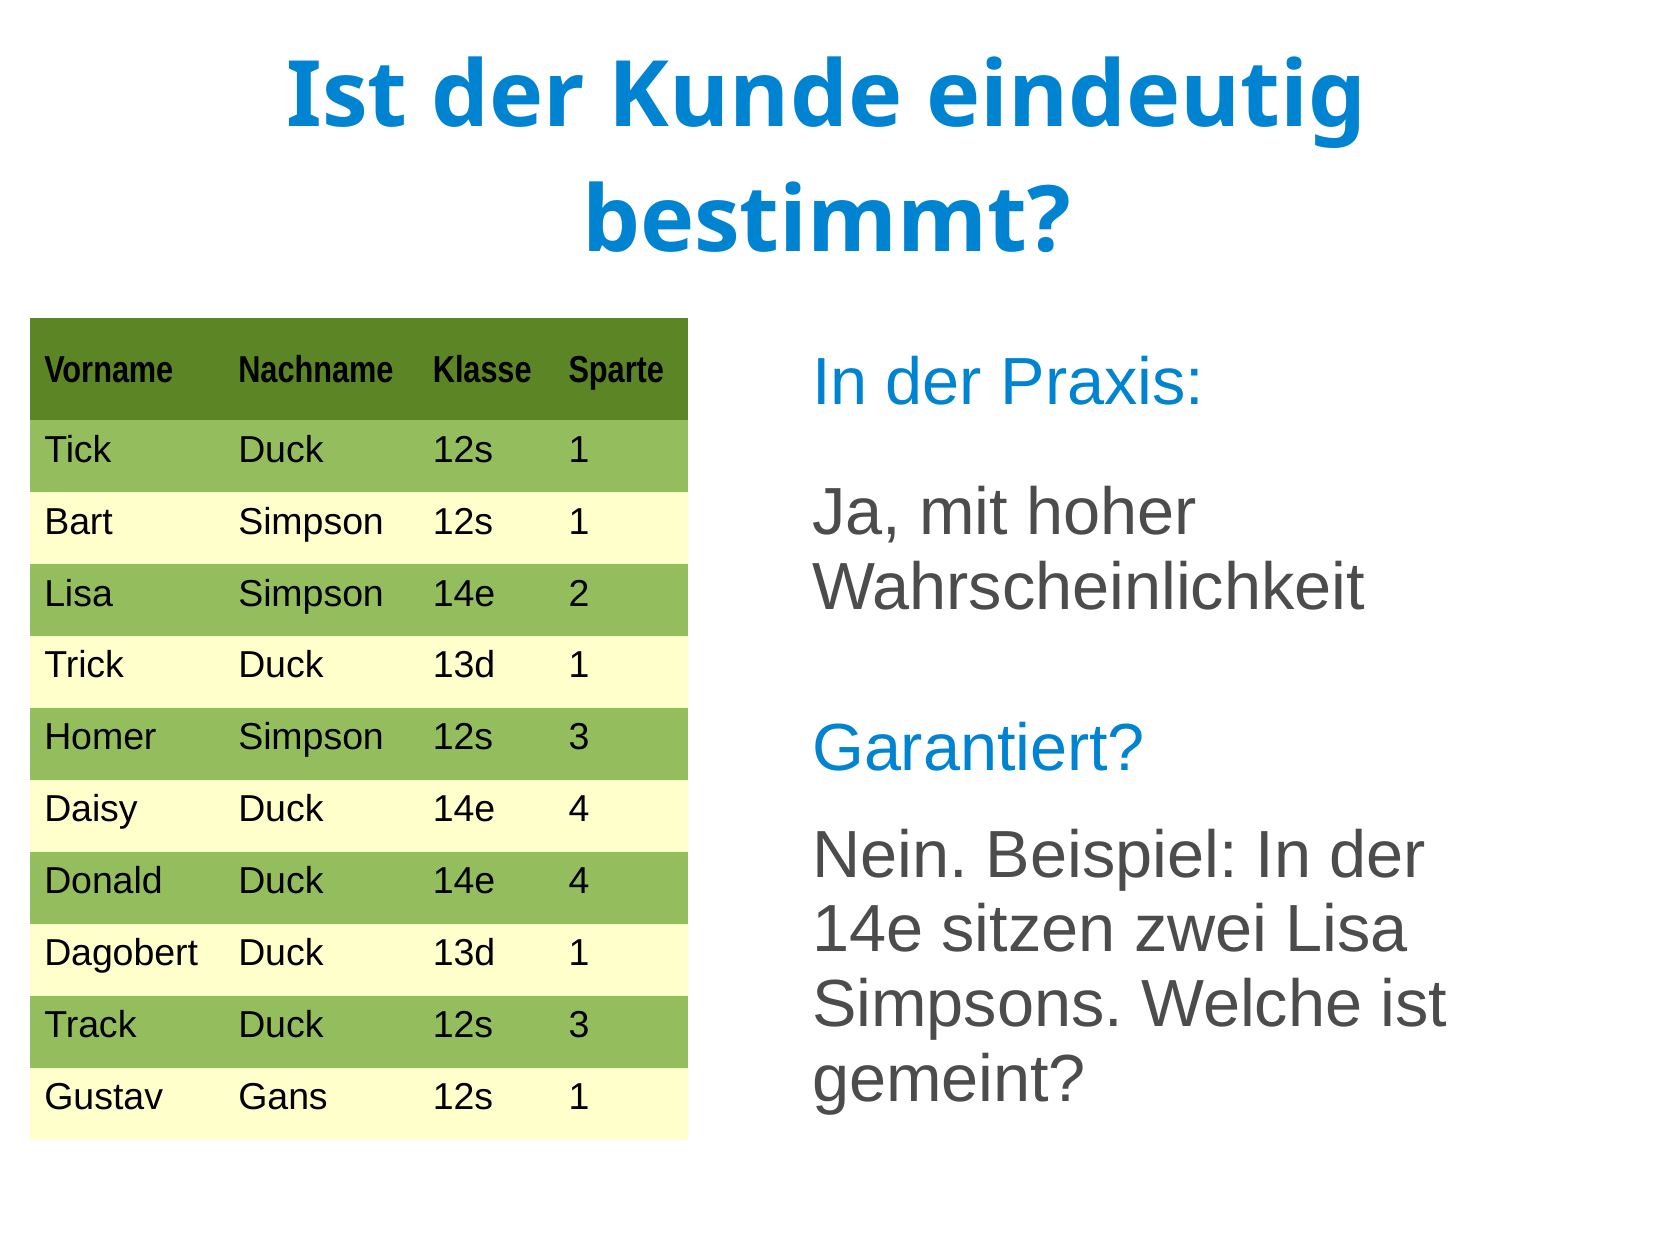

# Ist der Kunde eindeutig bestimmt?
| Vorname | Nachname | Klasse | Sparte |
| --- | --- | --- | --- |
| Tick | Duck | 12s | 1 |
| Bart | Simpson | 12s | 1 |
| Lisa | Simpson | 14e | 2 |
| Trick | Duck | 13d | 1 |
| Homer | Simpson | 12s | 3 |
| Daisy | Duck | 14e | 4 |
| Donald | Duck | 14e | 4 |
| Dagobert | Duck | 13d | 1 |
| Track | Duck | 12s | 3 |
| Gustav | Gans | 12s | 1 |
In der Praxis:
Ja, mit hoher Wahrscheinlichkeit
Garantiert?
Nein. Beispiel: In der 14e sitzen zwei Lisa Simpsons. Welche ist gemeint?